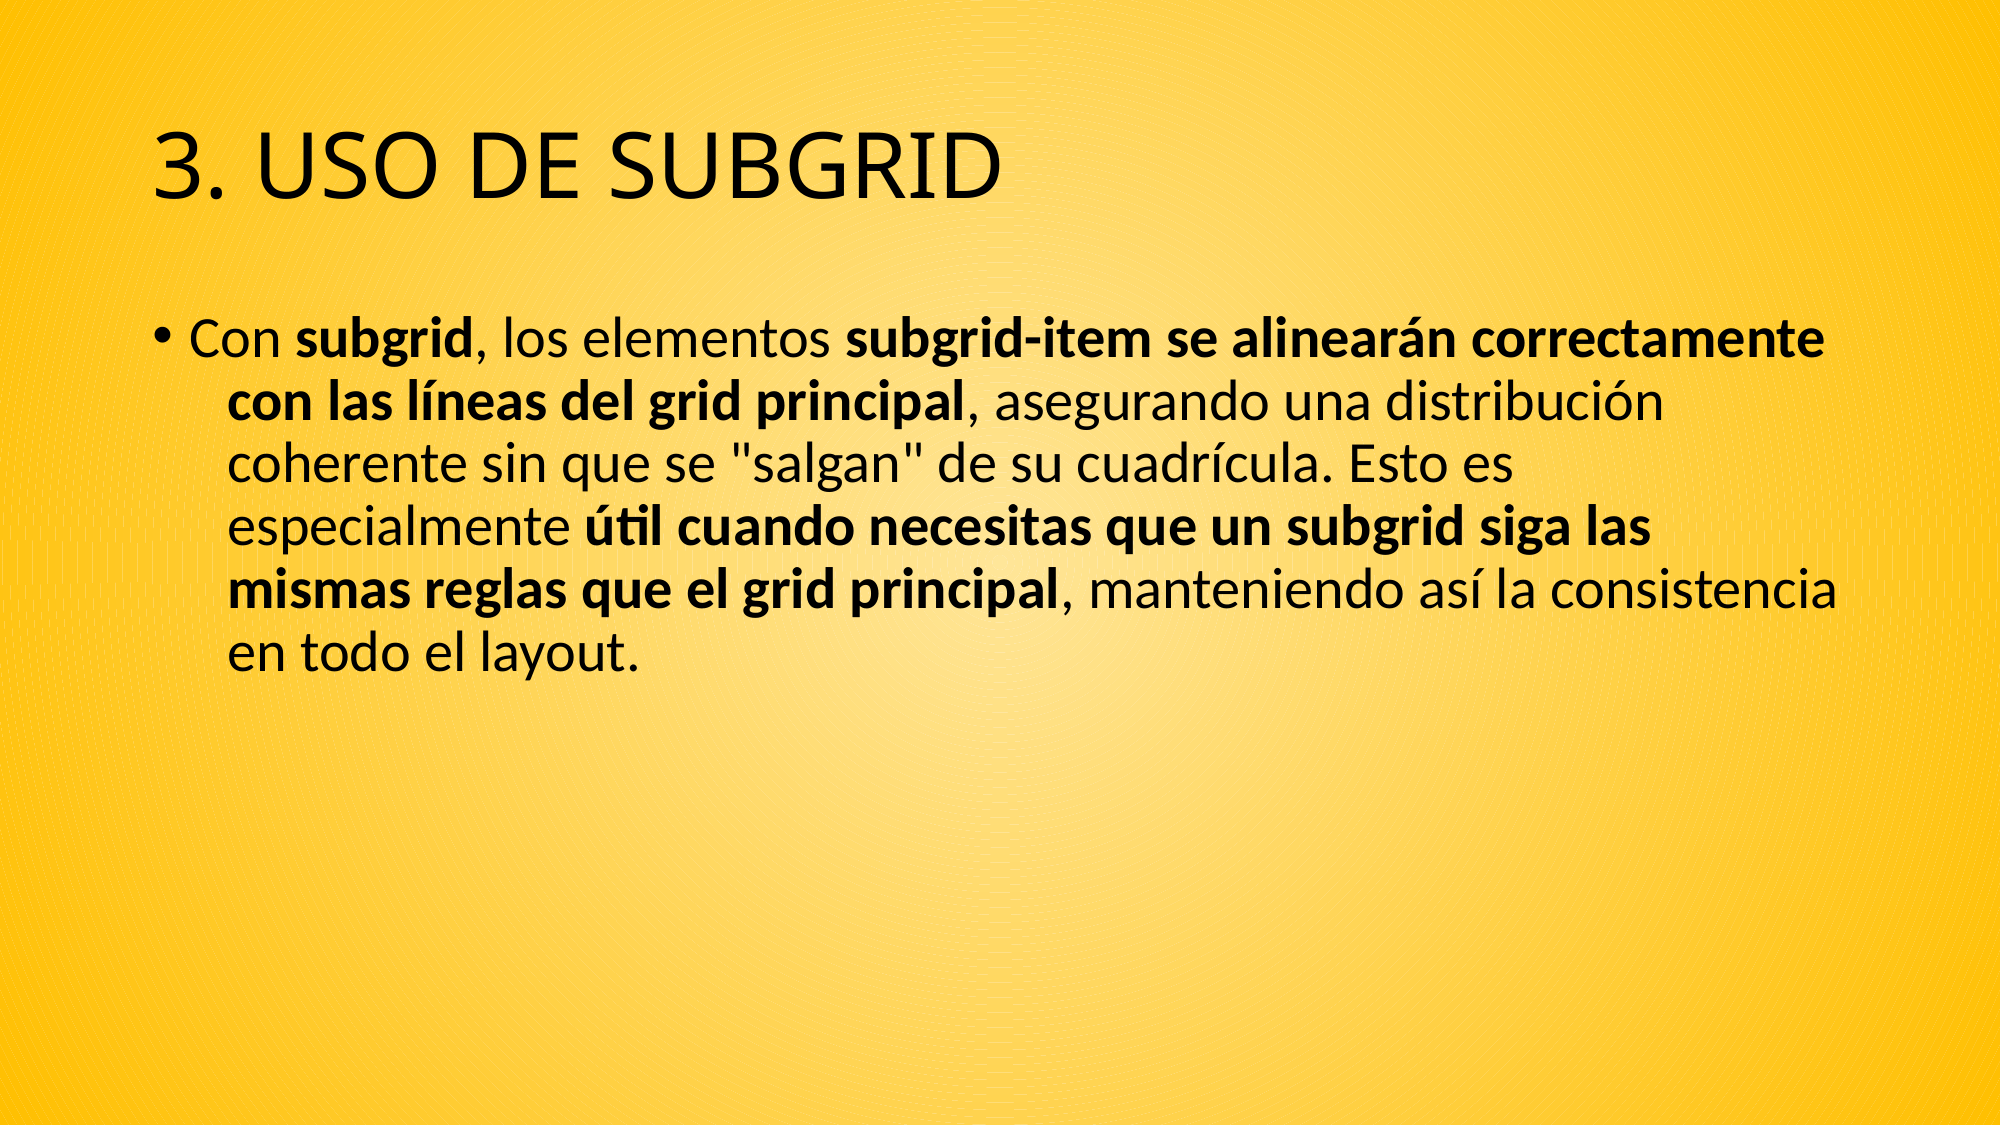

# 3. USO DE SUBGRID
Con subgrid, los elementos subgrid-item se alinearán correctamente con las líneas del grid principal, asegurando una distribución coherente sin que se "salgan" de su cuadrícula. Esto es especialmente útil cuando necesitas que un subgrid siga las mismas reglas que el grid principal, manteniendo así la consistencia en todo el layout.